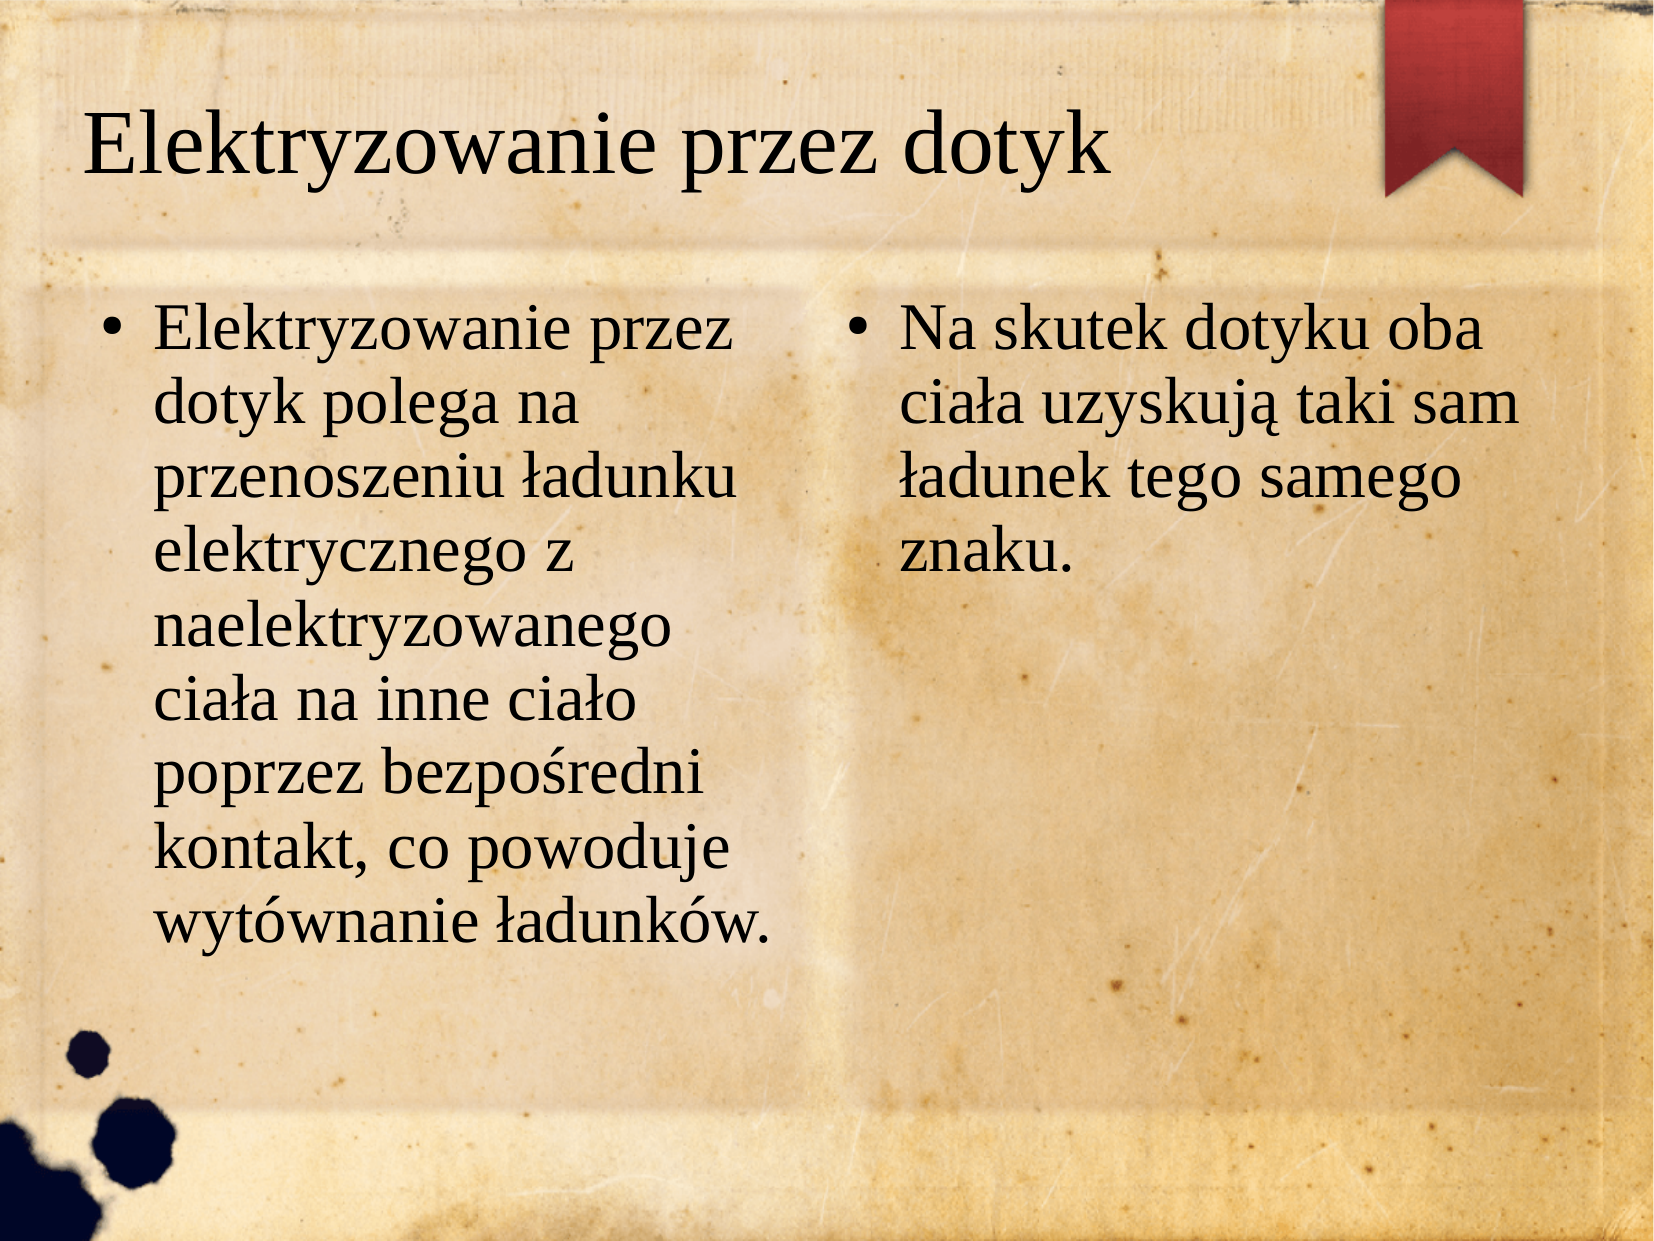

# Elektryzowanie przez dotyk
Elektryzowanie przez dotyk polega na przenoszeniu ładunku elektrycznego z naelektryzowanego ciała na inne ciało poprzez bezpośredni kontakt, co powoduje wytównanie ładunków.
Na skutek dotyku oba ciała uzyskują taki sam ładunek tego samego znaku.